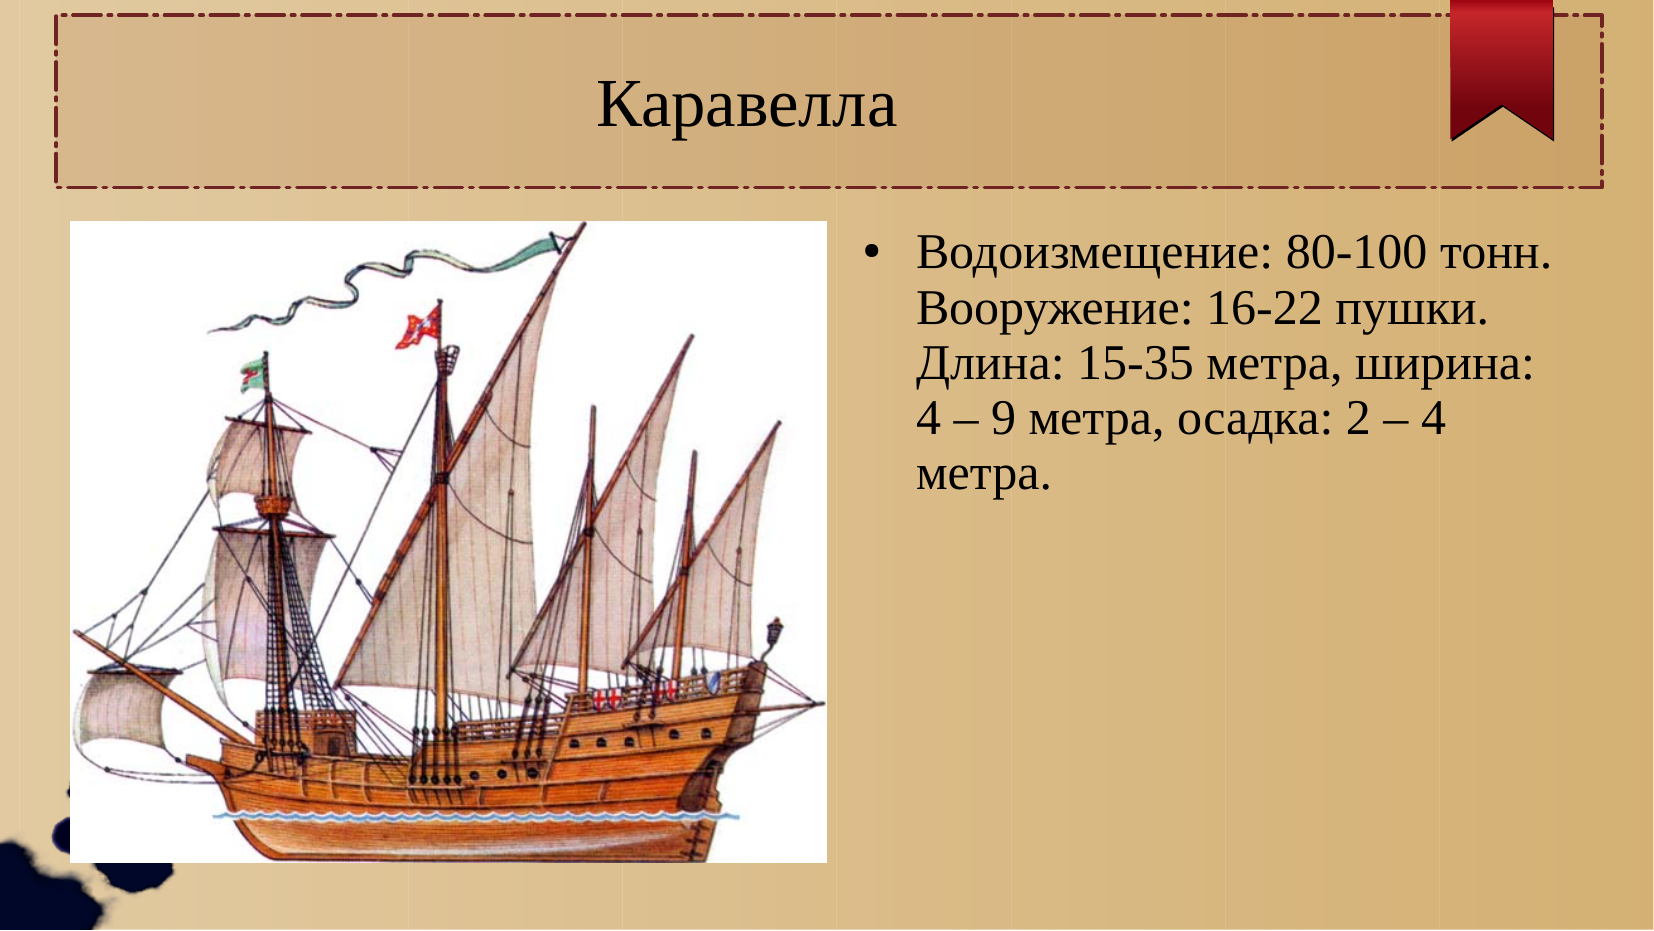

# Каравелла
Водоизмещение: 80-100 тонн. Вооружение: 16-22 пушки. Длина: 15-35 метра, ширина: 4 – 9 метра, осадка: 2 – 4 метра.